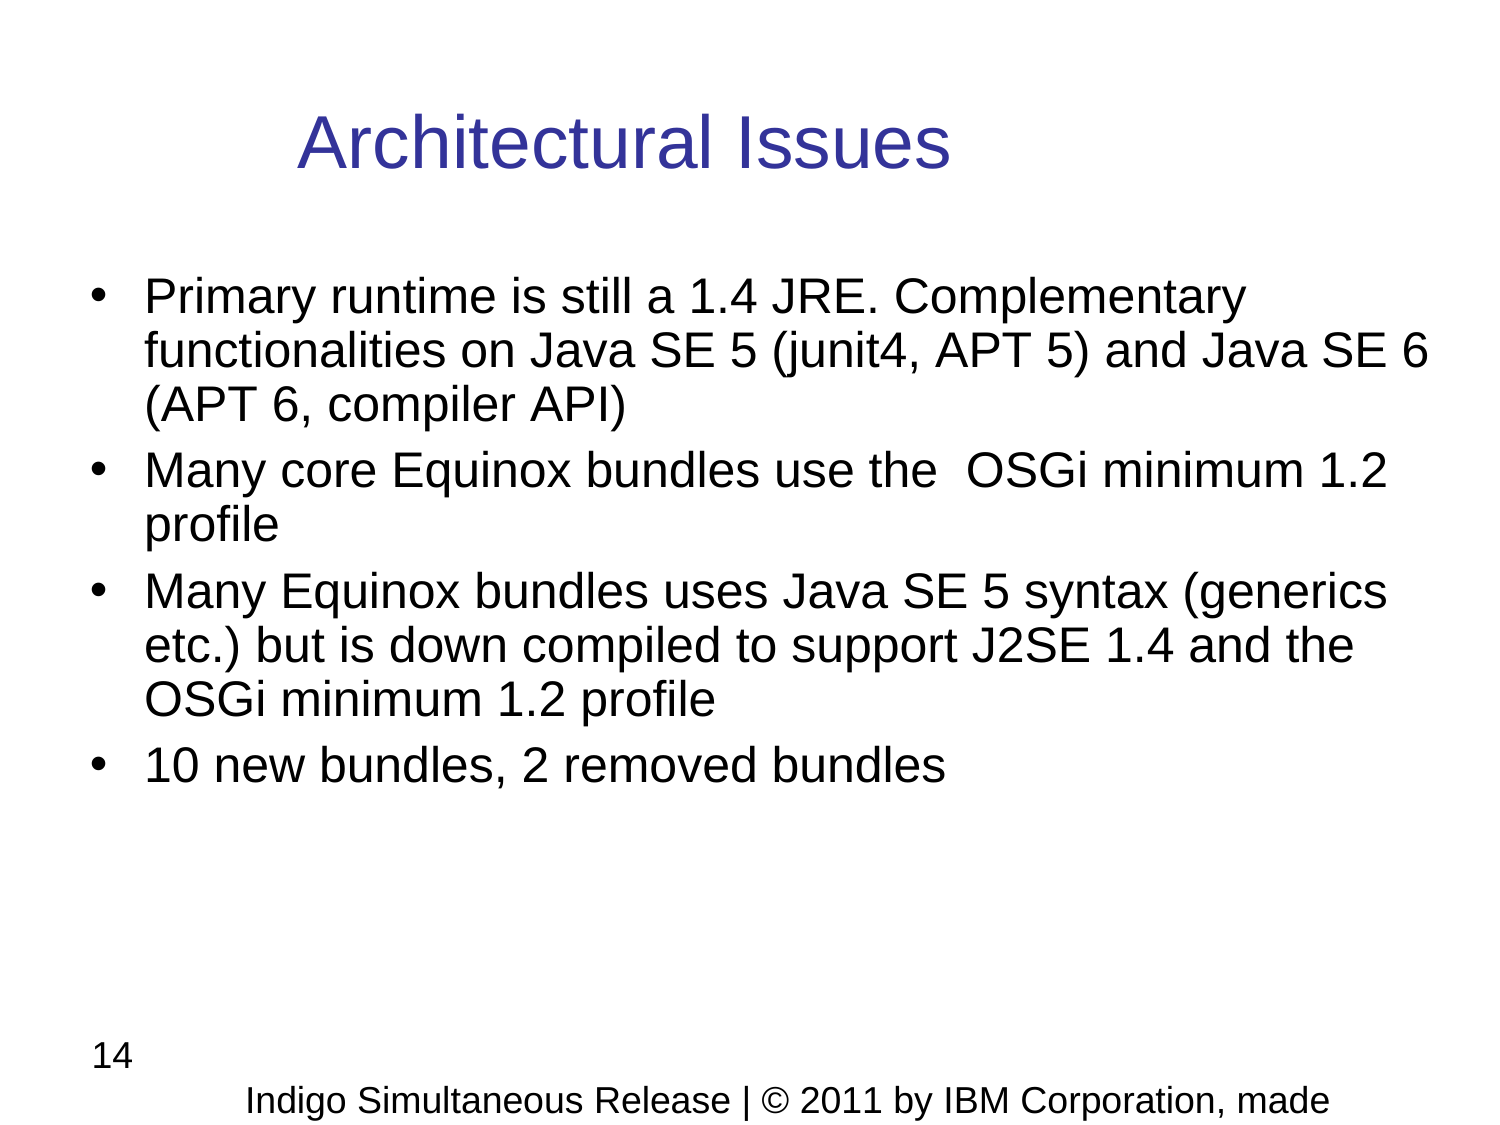

# Architectural Issues
Primary runtime is still a 1.4 JRE. Complementary functionalities on Java SE 5 (junit4, APT 5) and Java SE 6 (APT 6, compiler API)
Many core Equinox bundles use the OSGi minimum 1.2 profile
Many Equinox bundles uses Java SE 5 syntax (generics etc.) but is down compiled to support J2SE 1.4 and the OSGi minimum 1.2 profile
10 new bundles, 2 removed bundles
14